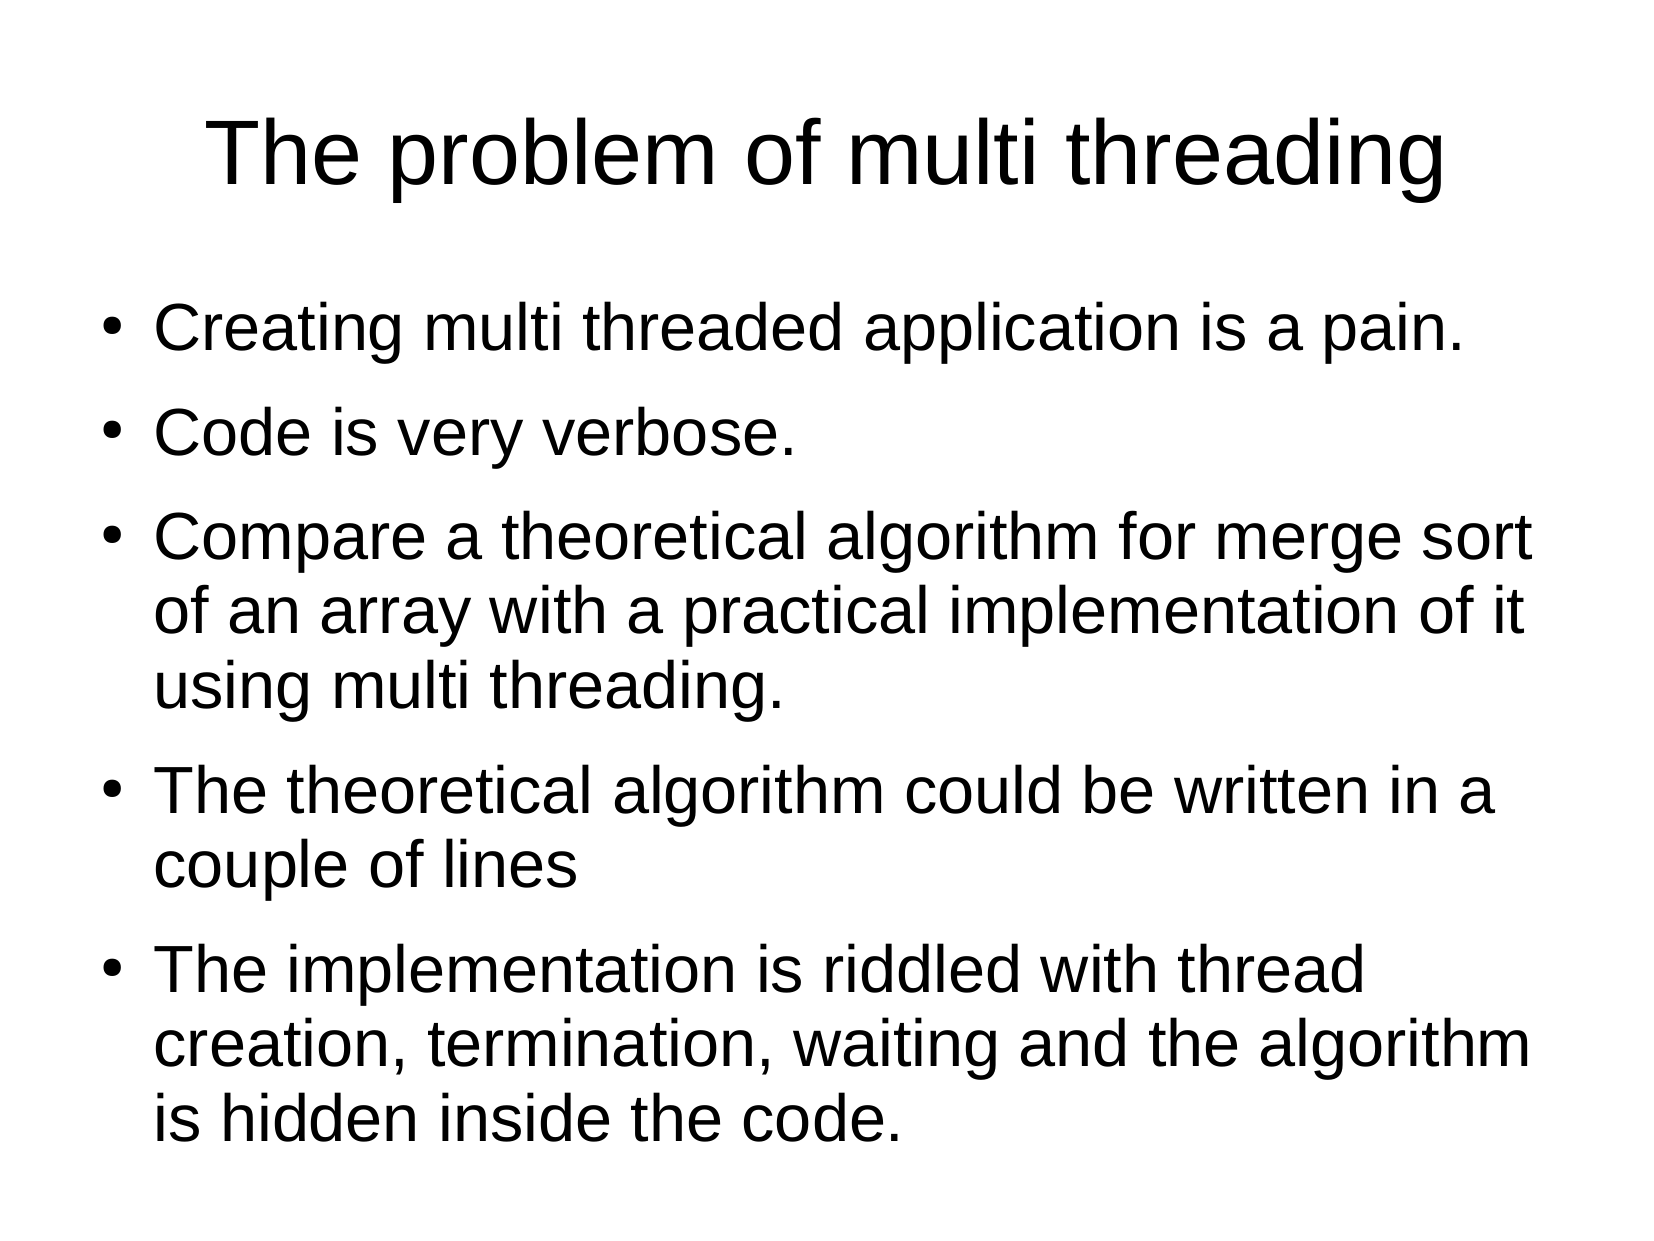

# The problem of multi threading
Creating multi threaded application is a pain.
Code is very verbose.
Compare a theoretical algorithm for merge sort of an array with a practical implementation of it using multi threading.
The theoretical algorithm could be written in a couple of lines
The implementation is riddled with thread creation, termination, waiting and the algorithm is hidden inside the code.